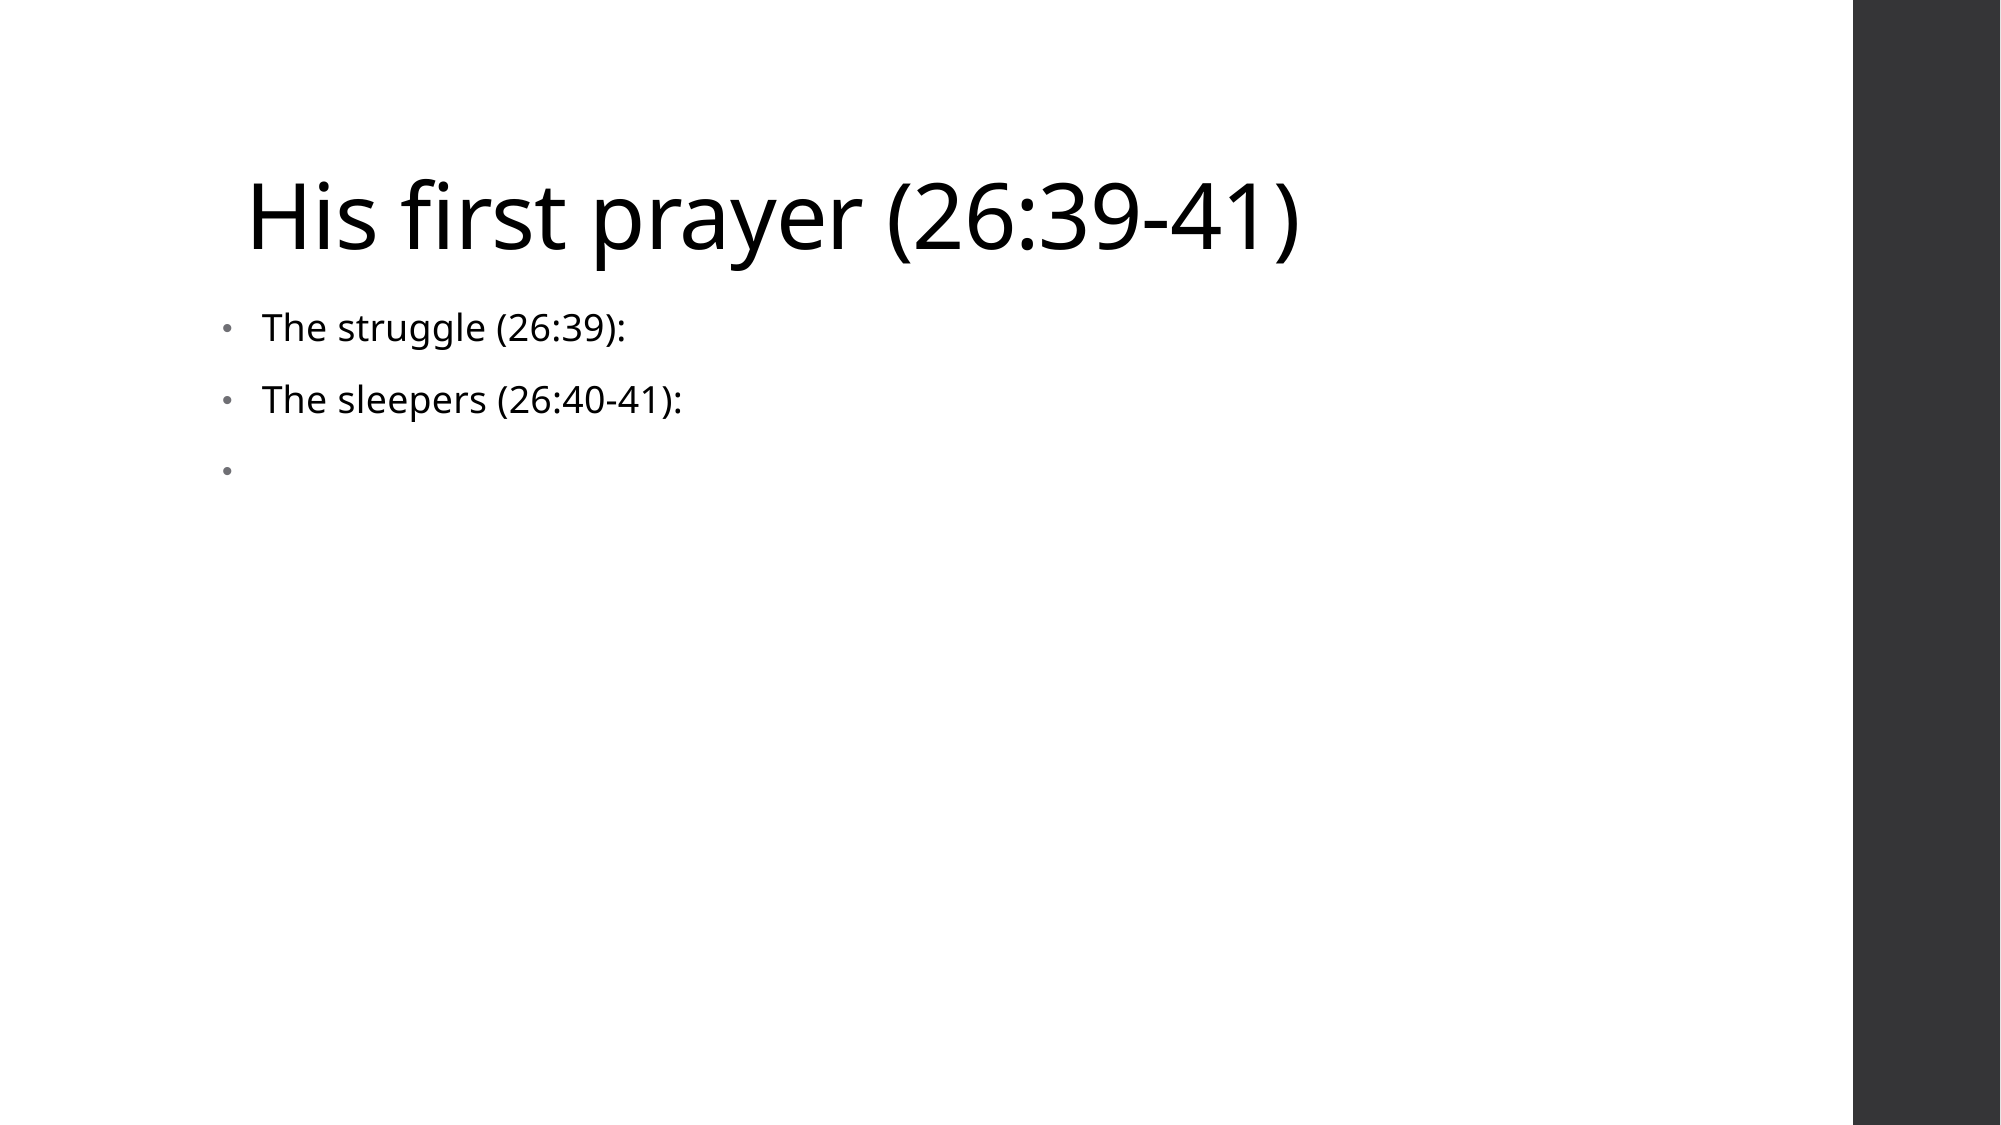

# His first prayer (26:39-41)
 The struggle (26:39):
 The sleepers (26:40-41):